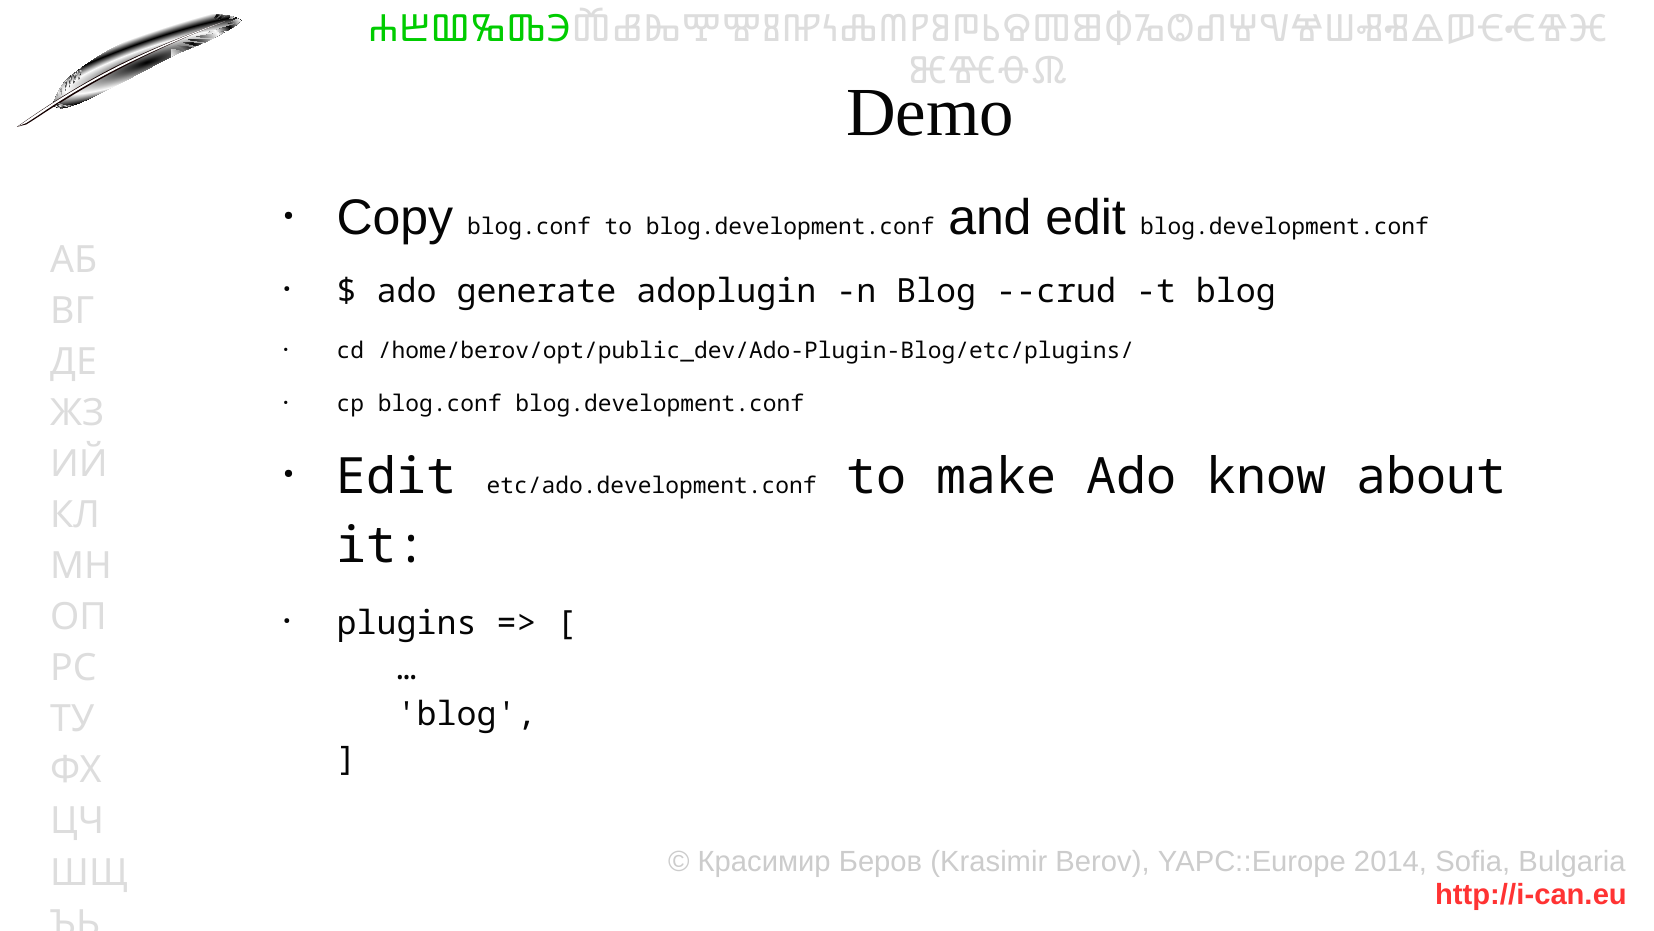

# Demo
Copy blog.conf to blog.development.conf and edit blog.development.conf
$ ado generate adoplugin -n Blog --crud -t blog
cd /home/berov/opt/public_dev/Ado-Plugin-Blog/etc/plugins/
cp blog.conf blog.development.conf
Edit etc/ado.development.conf to make Ado know about it:
plugins => [
 …
 'blog',
]